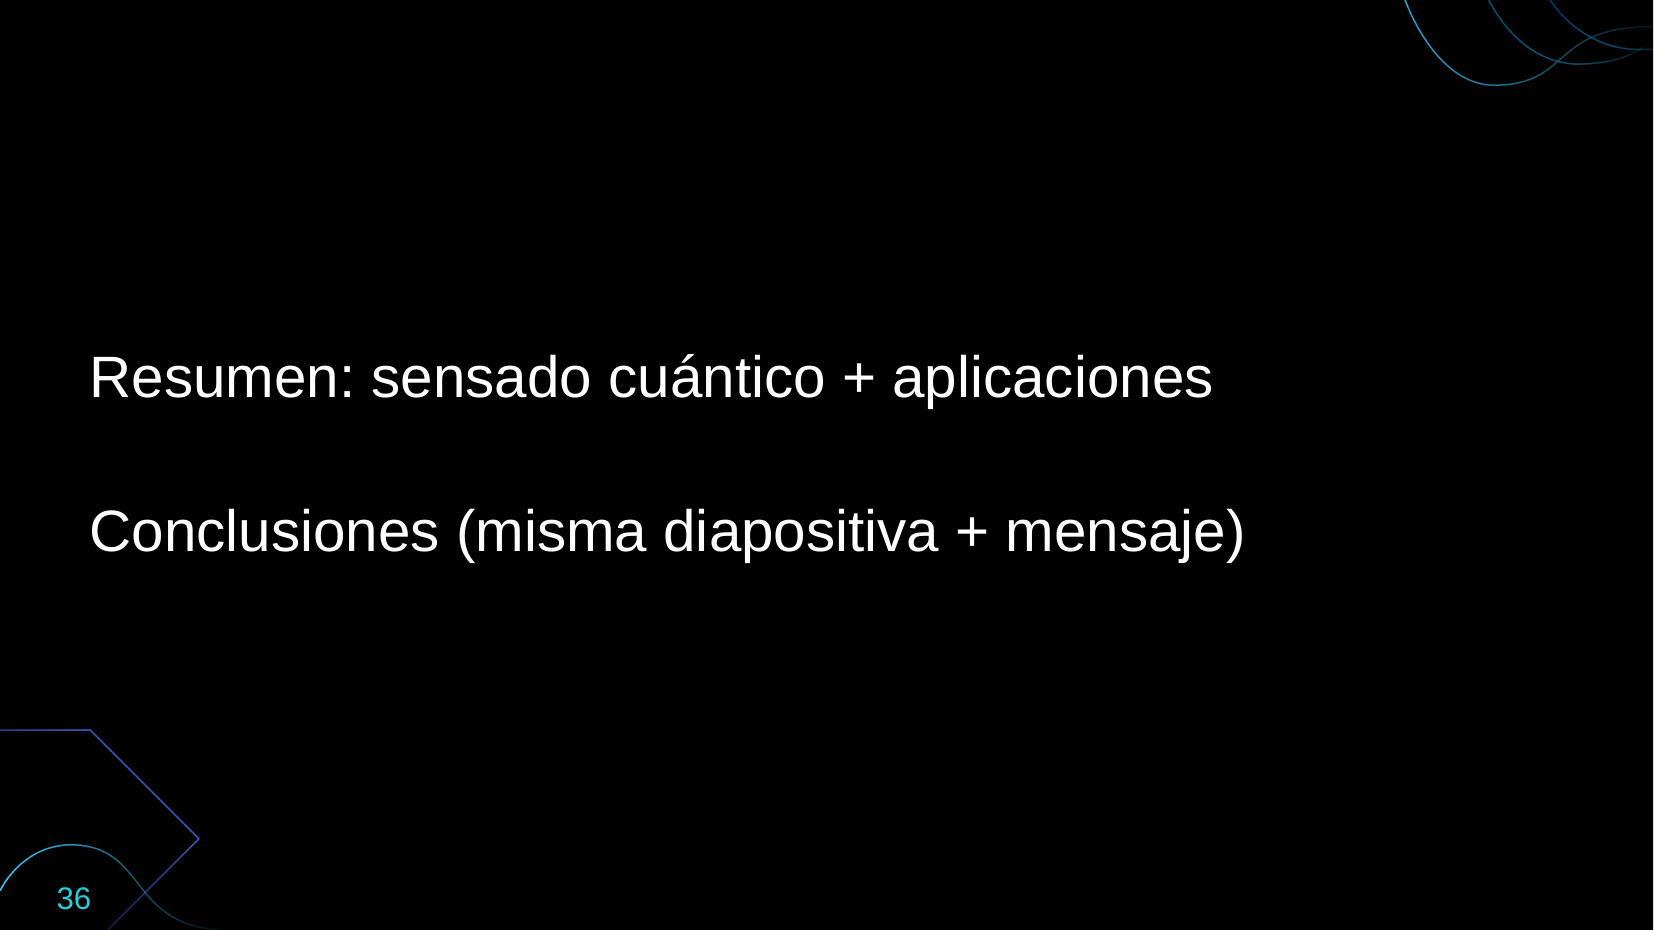

Resumen: sensado cuántico + aplicaciones
Conclusiones (misma diapositiva + mensaje)